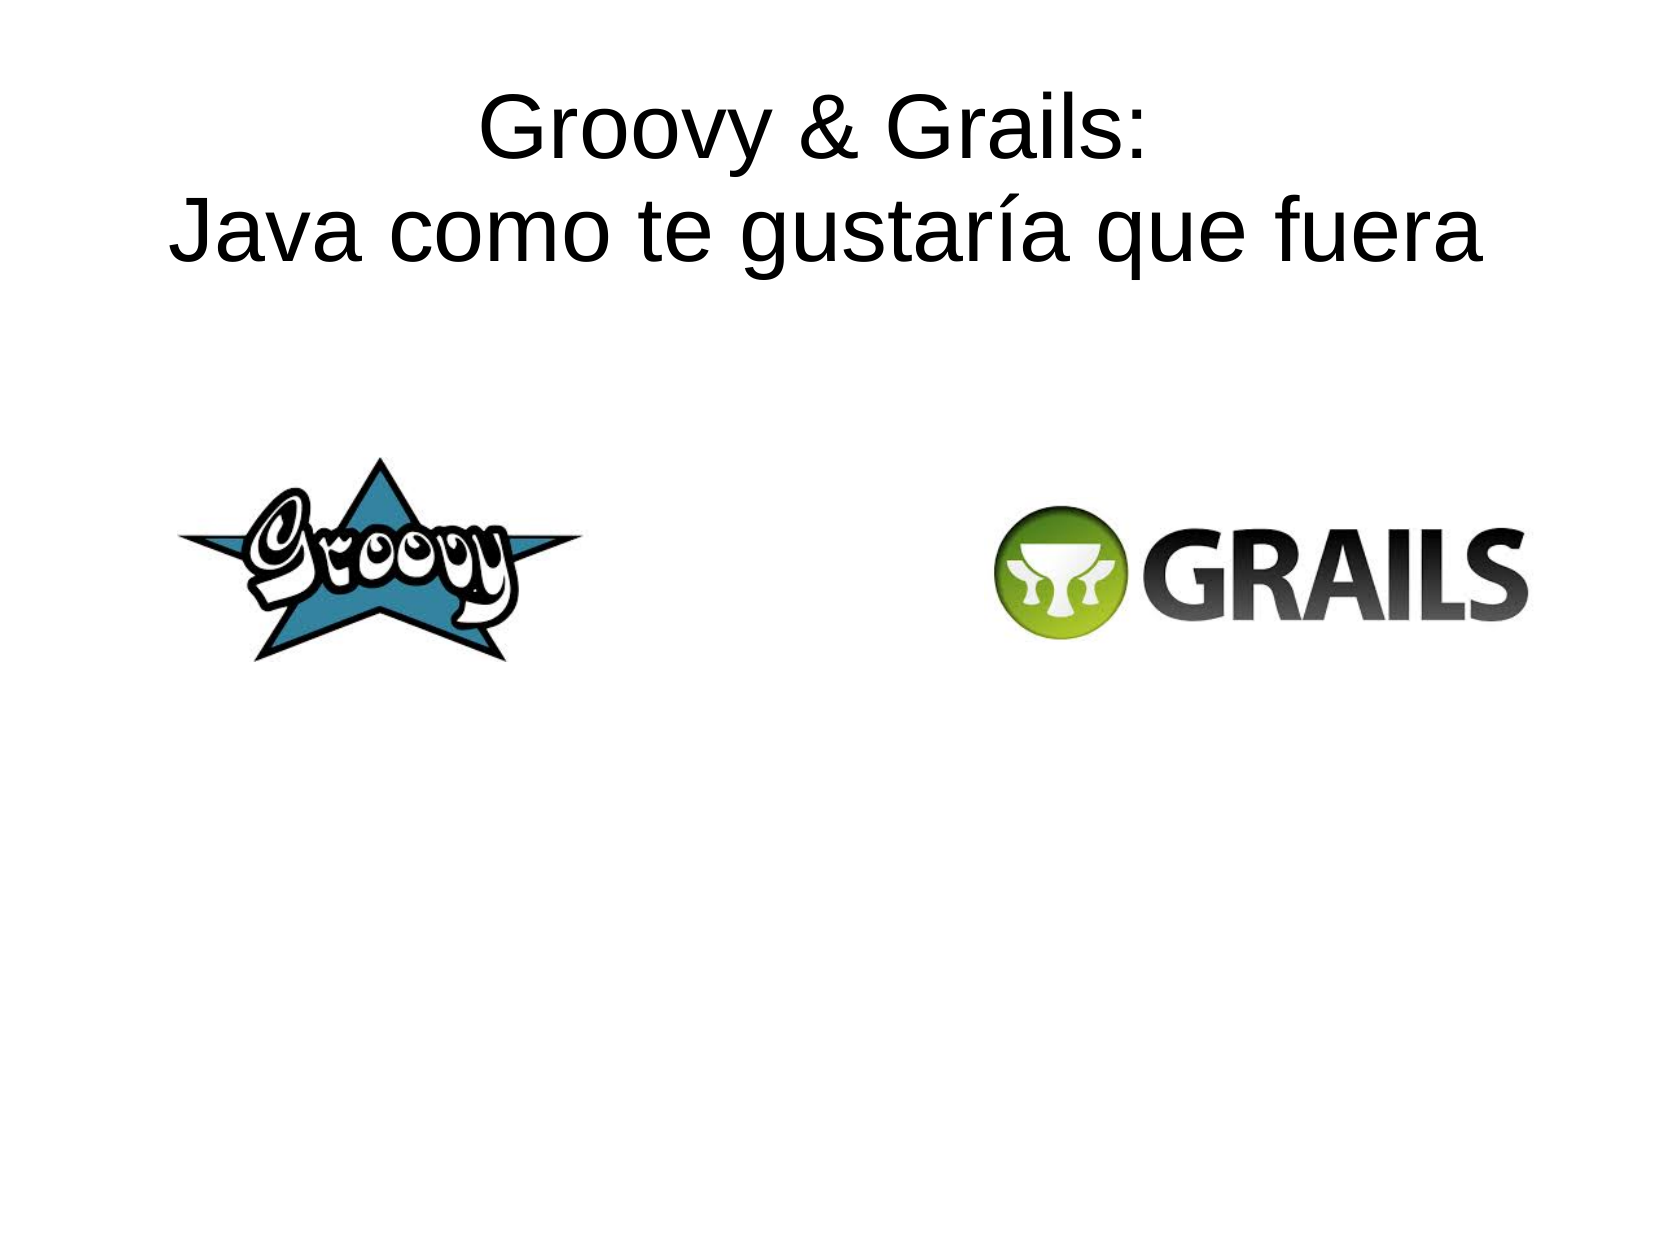

# Groovy & Grails: Java como te gustaría que fuera